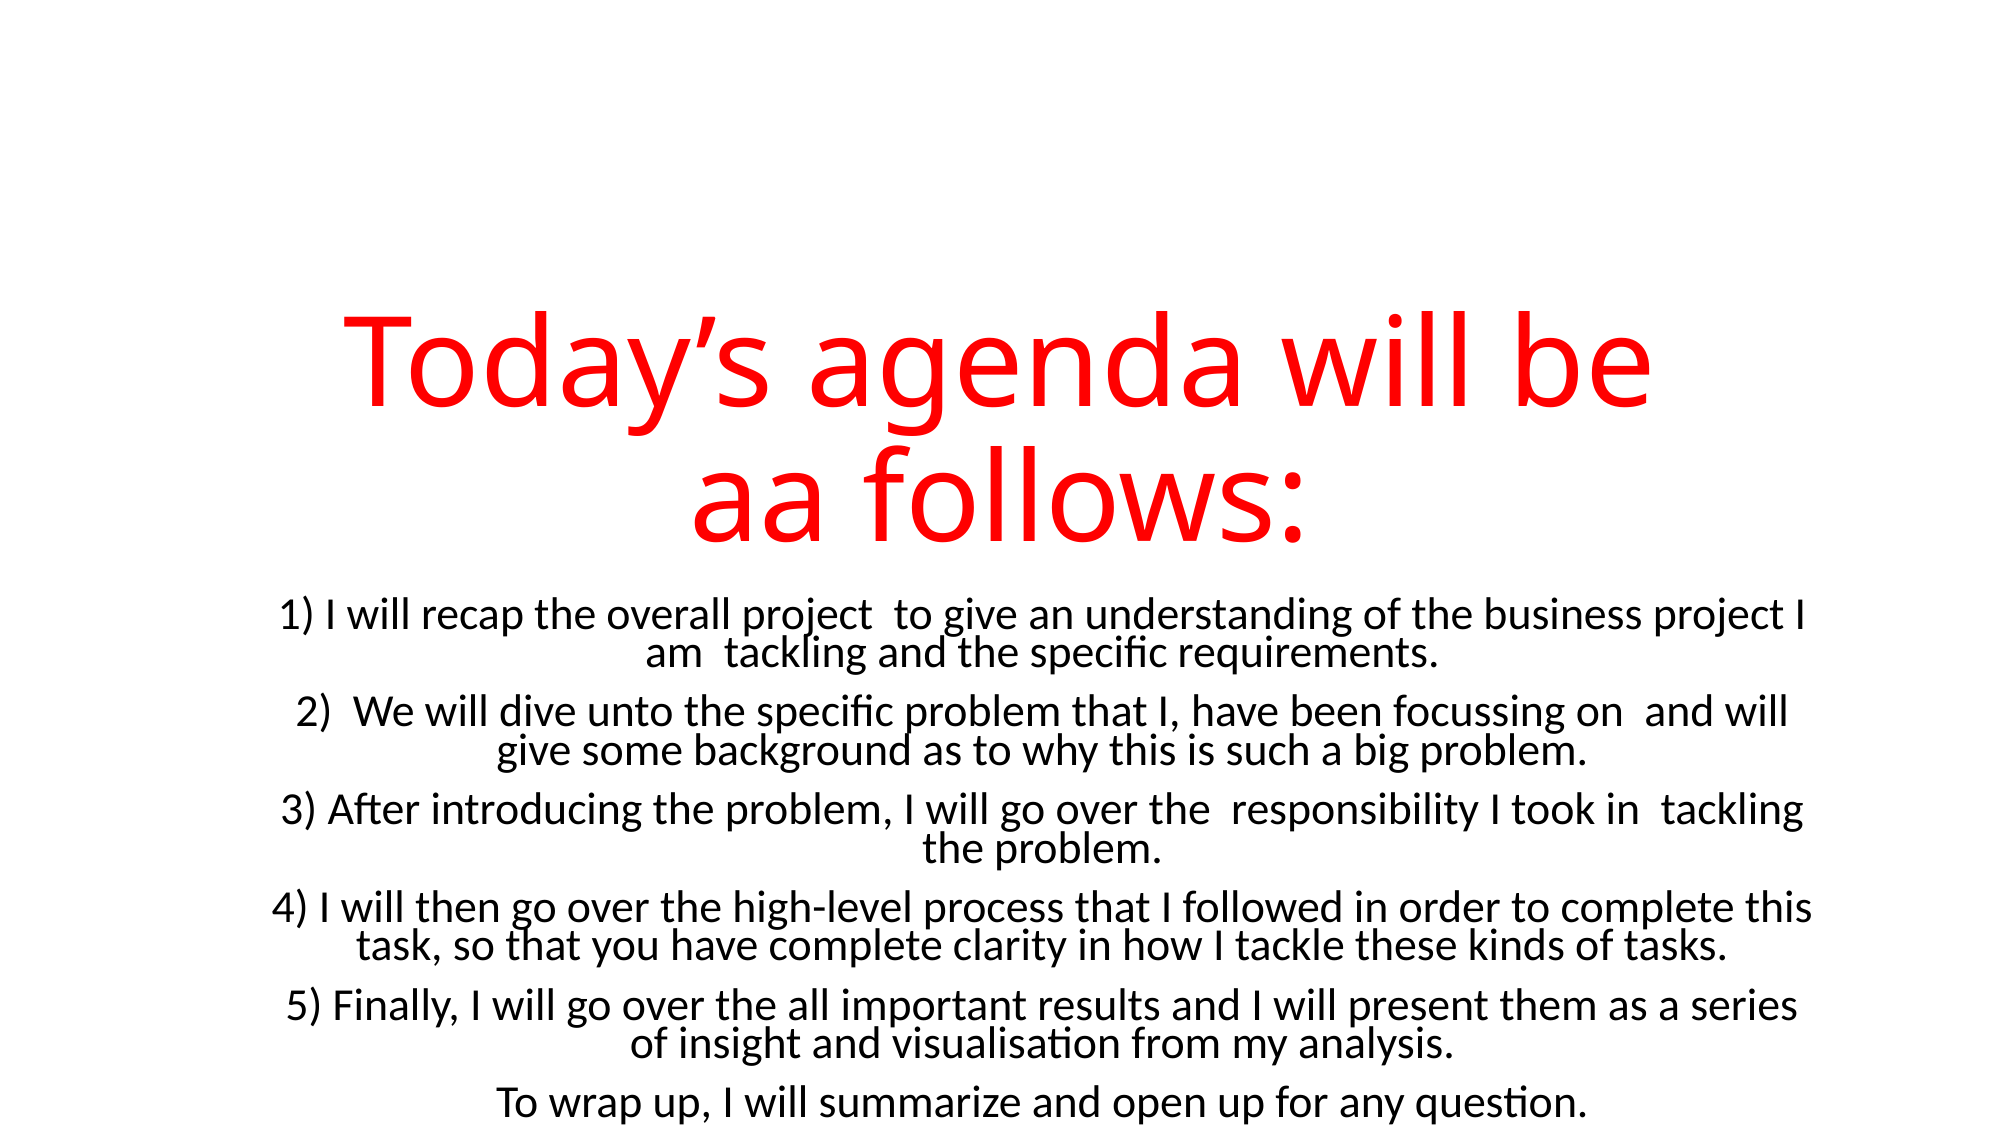

# Today’s agenda will be aa follows:
1) I will recap the overall project to give an understanding of the business project I am tackling and the specific requirements.
2) We will dive unto the specific problem that I, have been focussing on and will give some background as to why this is such a big problem.
3) After introducing the problem, I will go over the responsibility I took in tackling the problem.
4) I will then go over the high-level process that I followed in order to complete this task, so that you have complete clarity in how I tackle these kinds of tasks.
5) Finally, I will go over the all important results and I will present them as a series of insight and visualisation from my analysis.
To wrap up, I will summarize and open up for any question.